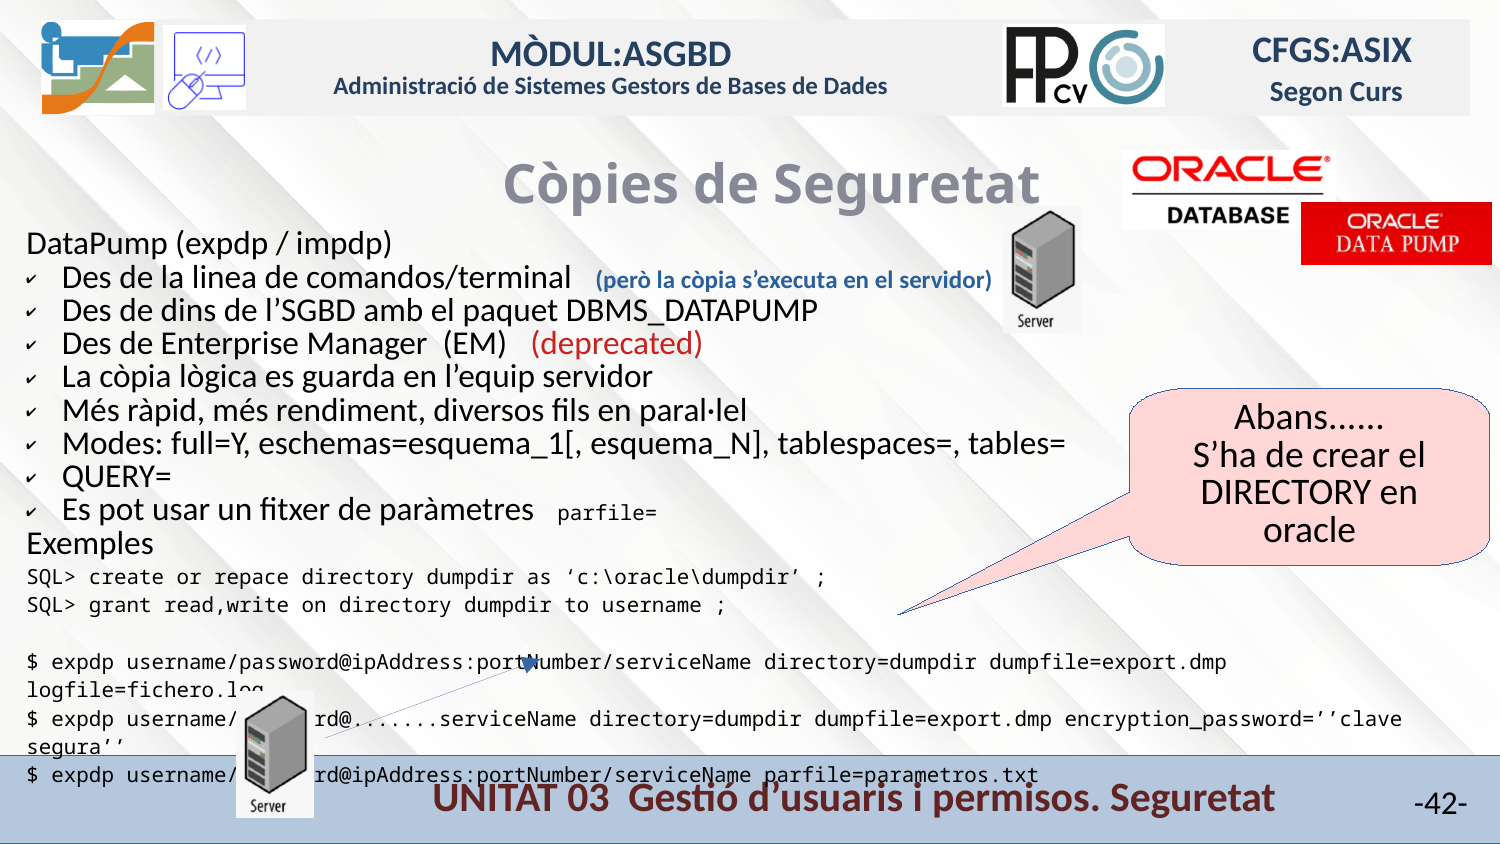

# Còpies de Seguretat
DataPump (expdp / impdp)
Des de la linea de comandos/terminal (però la còpia s’executa en el servidor)
Des de dins de l’SGBD amb el paquet DBMS_DATAPUMP
Des de Enterprise Manager (EM) (deprecated)
La còpia lògica es guarda en l’equip servidor
Més ràpid, més rendiment, diversos fils en paral·lel
Modes: full=Y, eschemas=esquema_1[, esquema_N], tablespaces=, tables=
QUERY=
Es pot usar un fitxer de paràmetres parfile=
Exemples
SQL> create or repace directory dumpdir as ‘c:\oracle\dumpdir’ ;
SQL> grant read,write on directory dumpdir to username ;
$ expdp username/password@ipAddress:portNumber/serviceName directory=dumpdir dumpfile=export.dmp logfile=fichero.log
$ expdp username/password@.......serviceName directory=dumpdir dumpfile=export.dmp encryption_password=’’clave segura’’
$ expdp username/password@ipAddress:portNumber/serviceName parfile=parametros.txt
Abans......
S’ha de crear el DIRECTORY en oracle